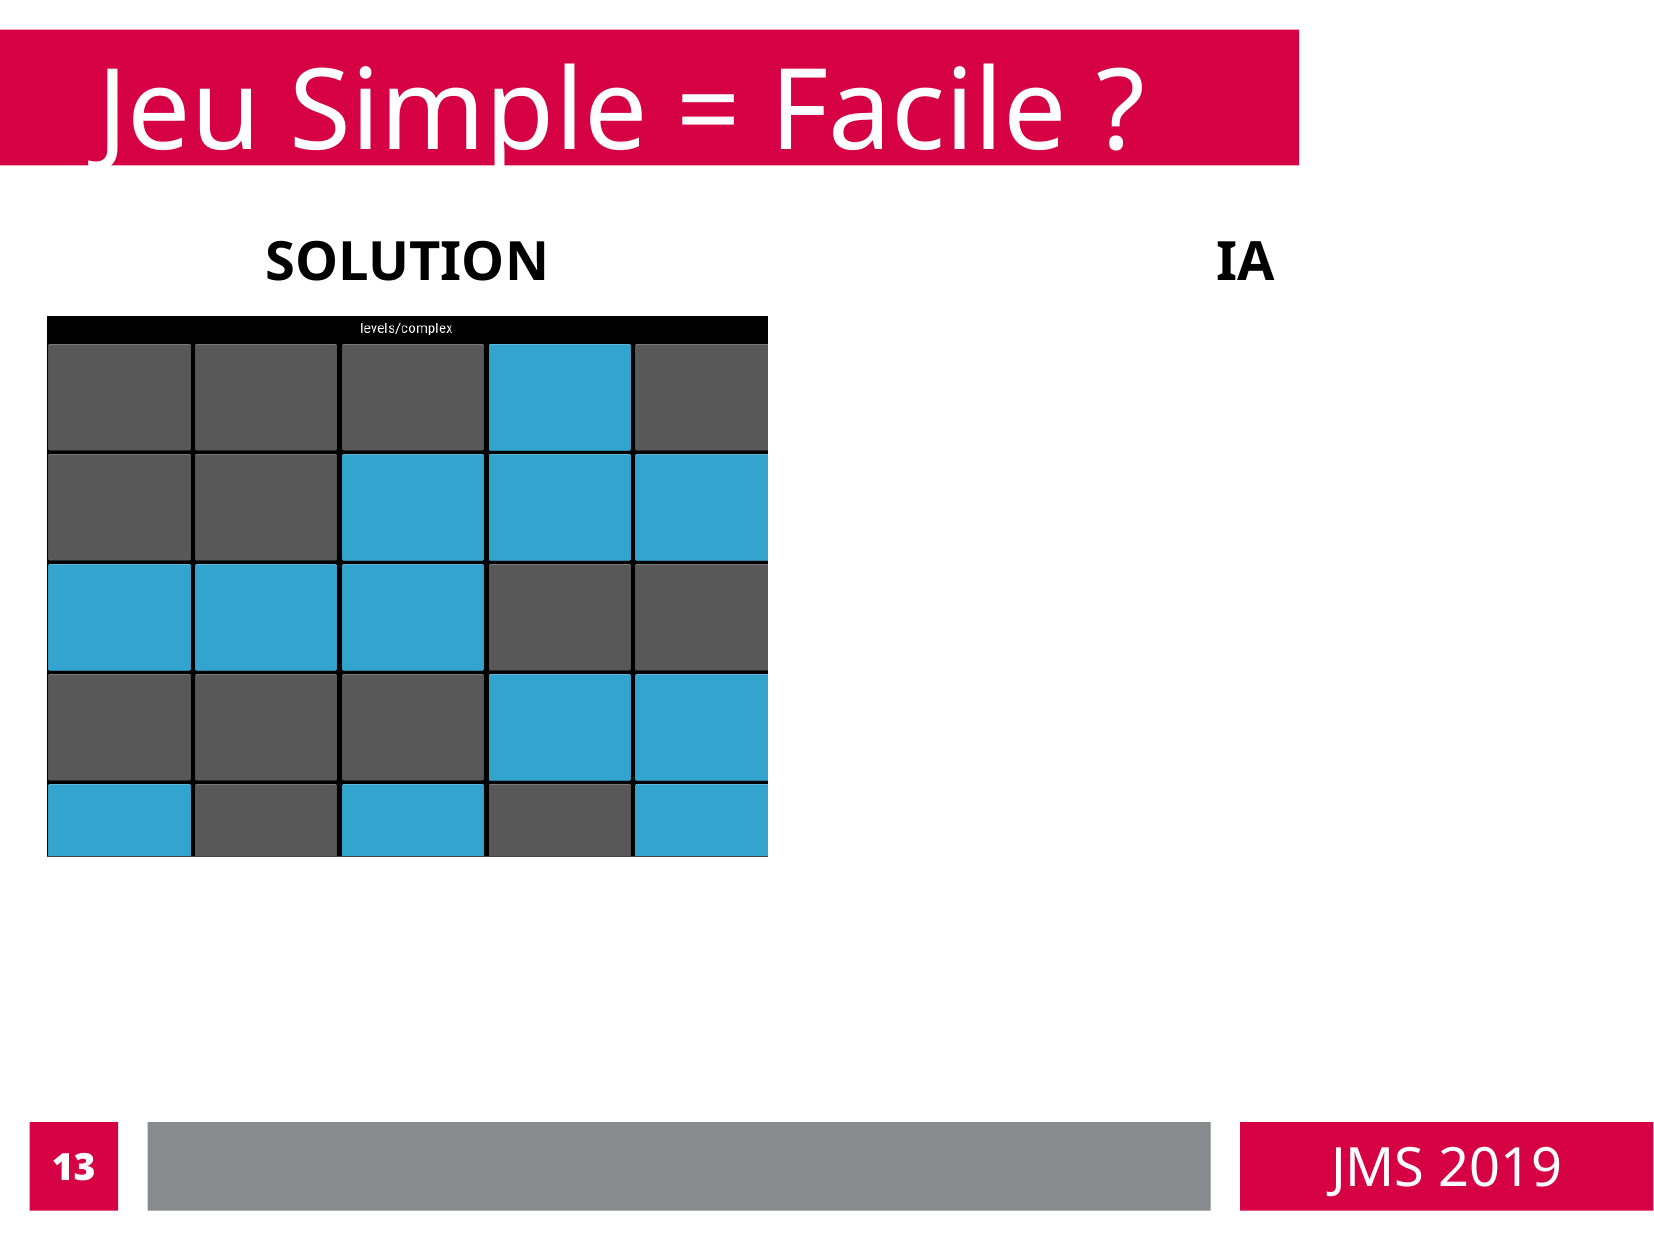

# Jeu Simple = Facile ?
SOLUTION
IA
13